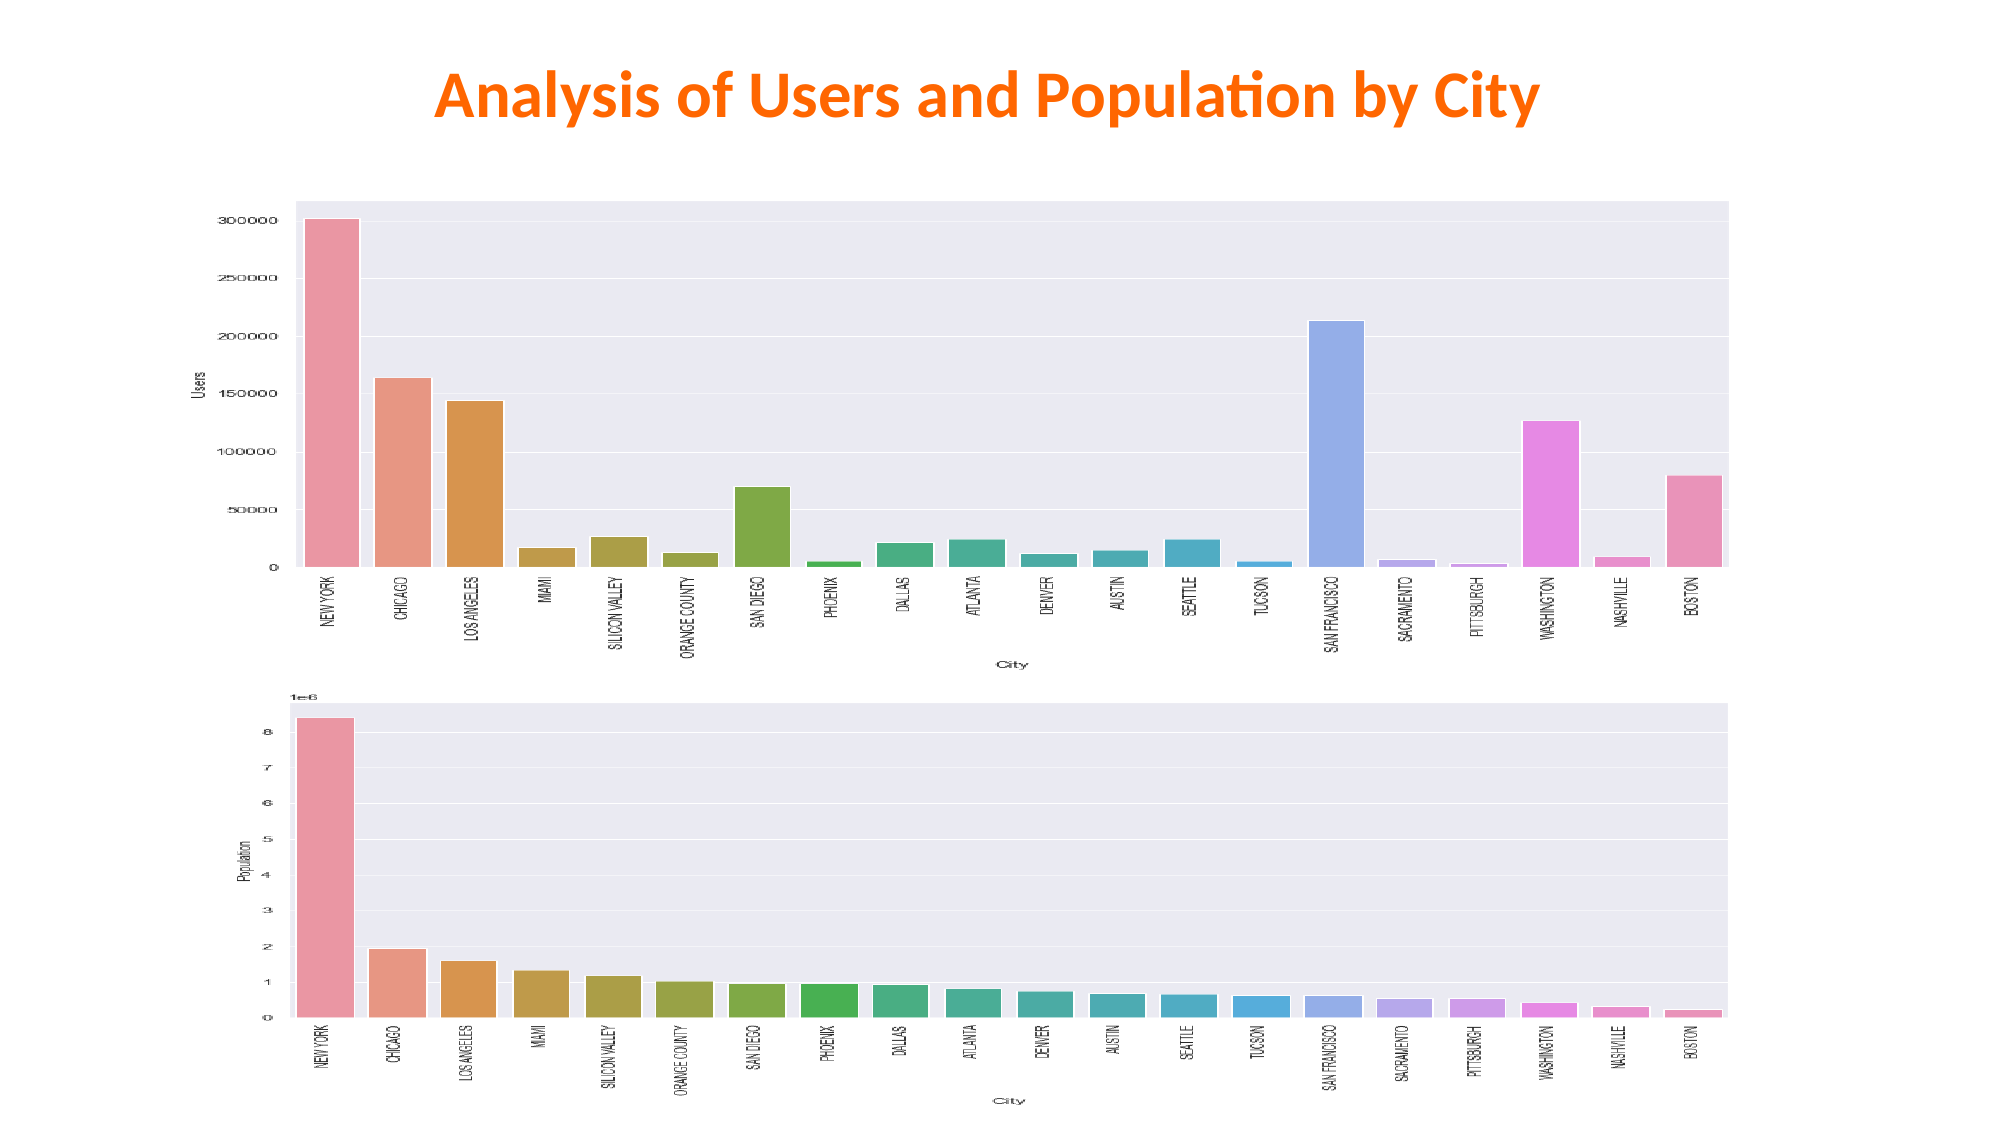

Analysis of Users and Population by City